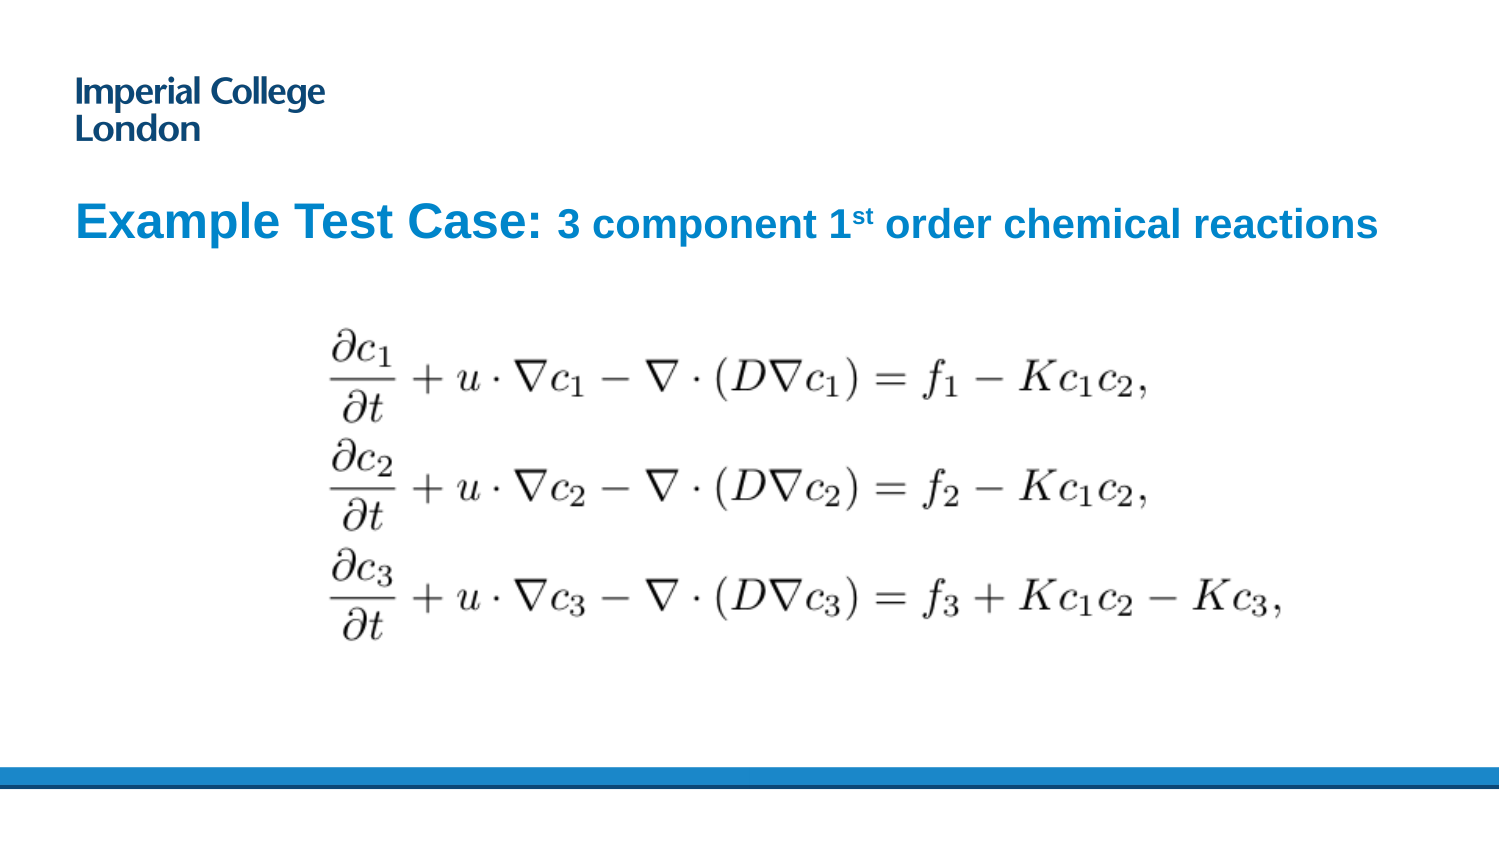

# Example Test Case: 3 component 1st order chemical reactions